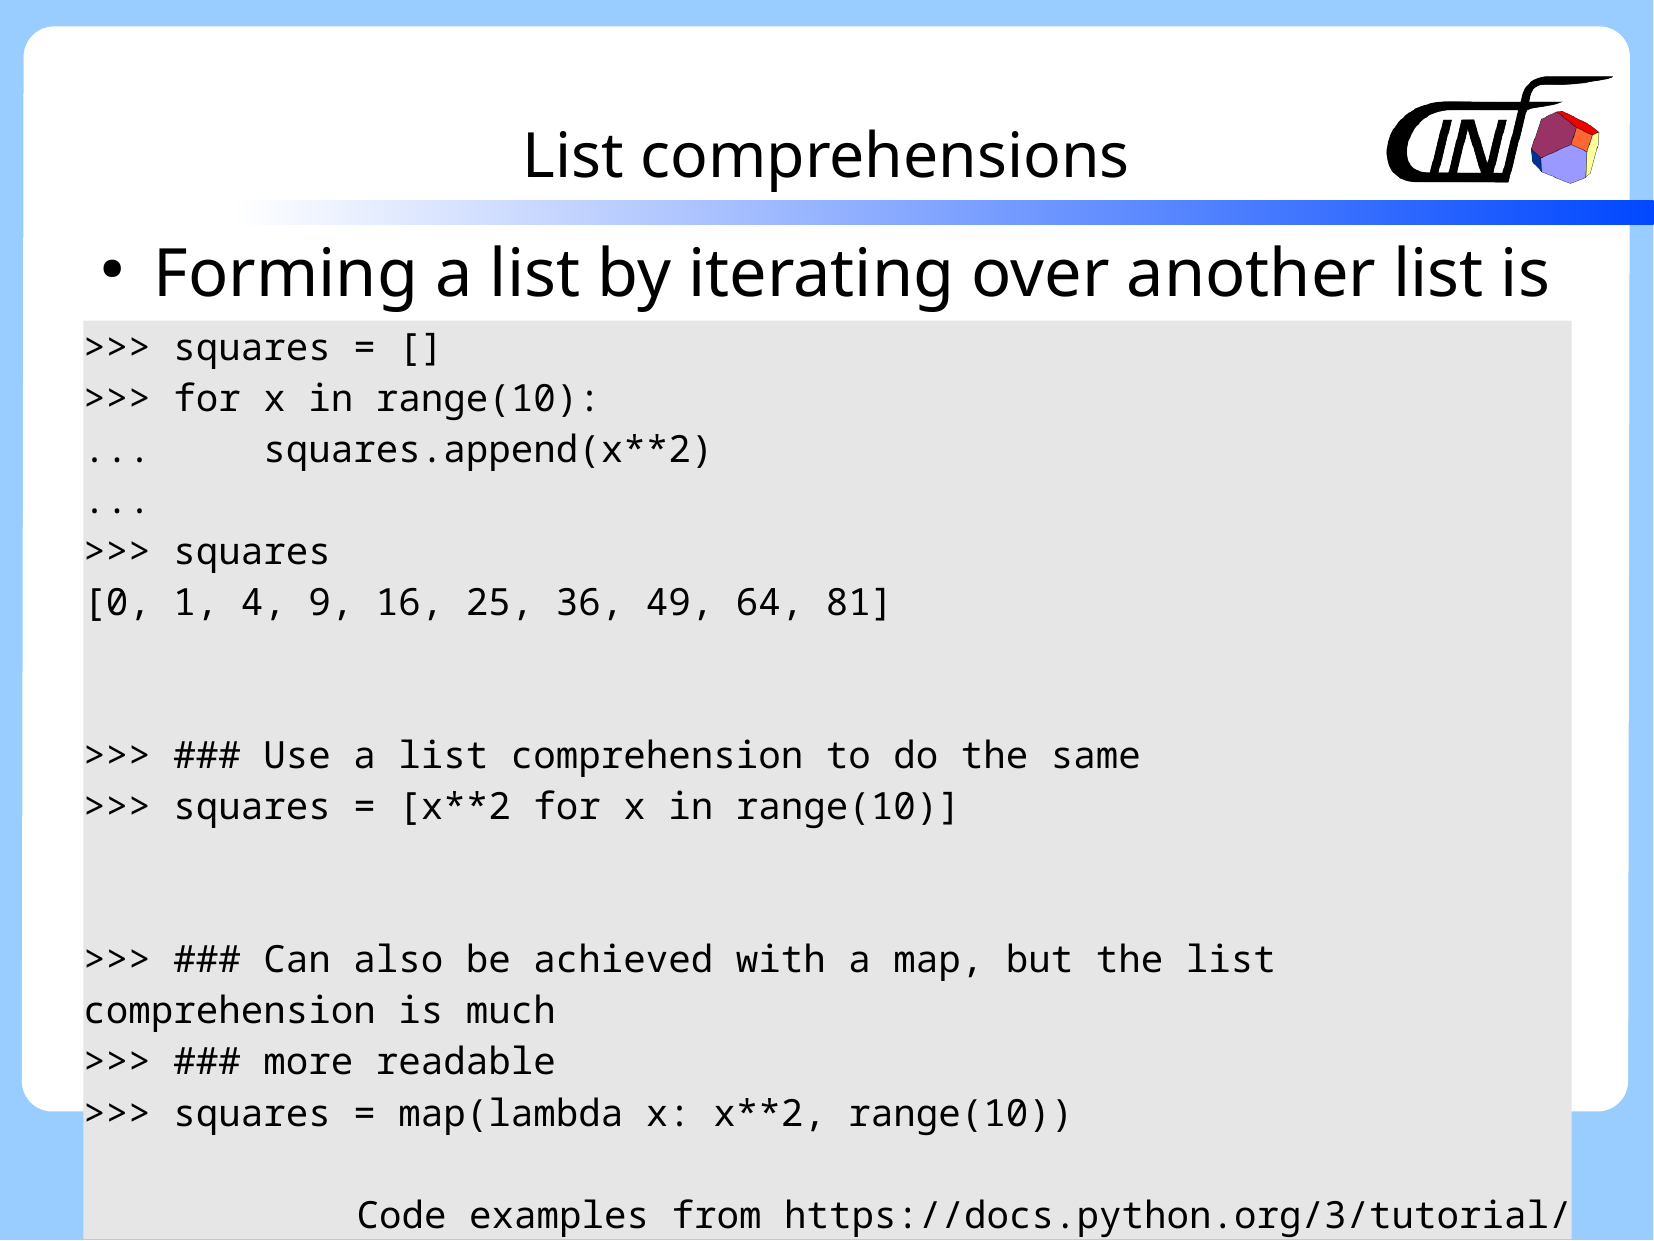

# List comprehensions
Forming a list by iterating over another list is such a common operation that a programming shortcut has been made
>>> squares = []
>>> for x in range(10):
... squares.append(x**2)
...
>>> squares
[0, 1, 4, 9, 16, 25, 36, 49, 64, 81]
>>> ### Use a list comprehension to do the same
>>> squares = [x**2 for x in range(10)]
>>> ### Can also be achieved with a map, but the list comprehension is much
>>> ### more readable
>>> squares = map(lambda x: x**2, range(10))
Code examples from https://docs.python.org/3/tutorial/